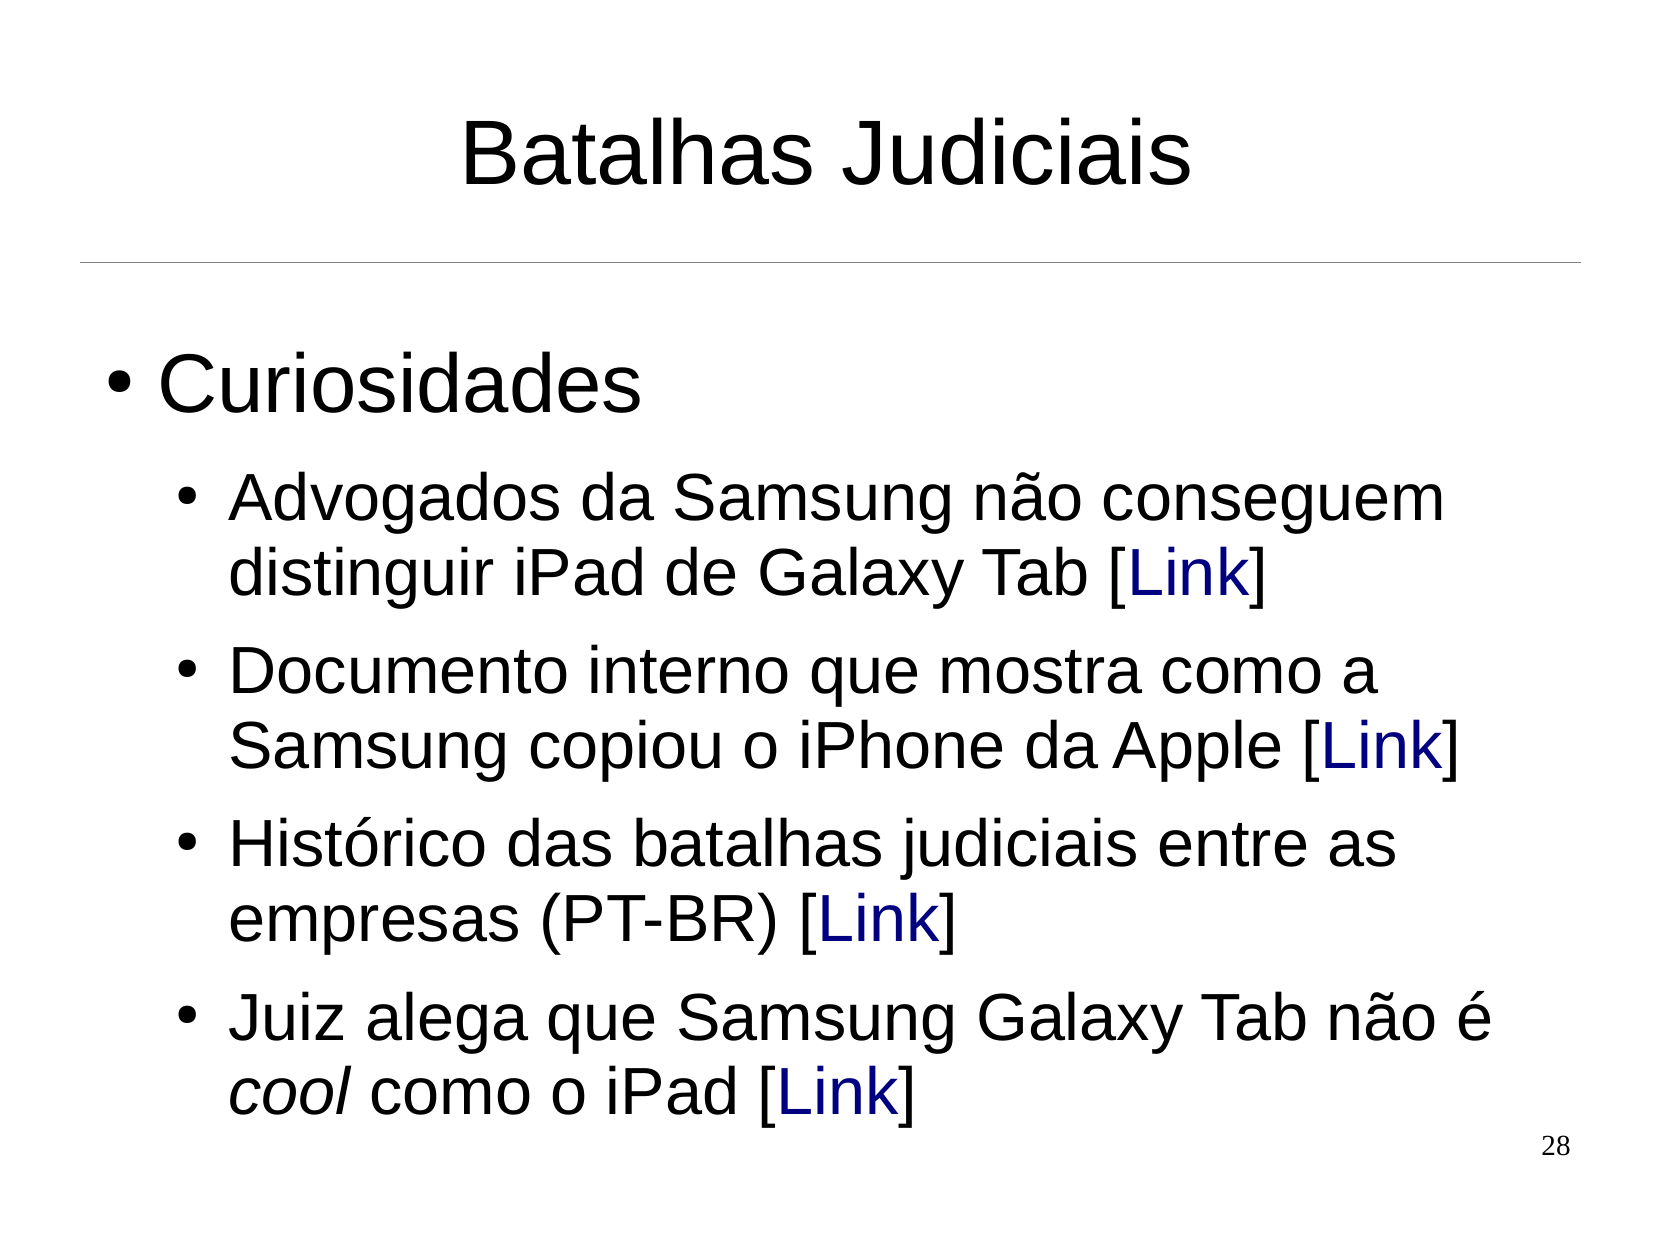

# Batalhas Judiciais
Curiosidades
Advogados da Samsung não conseguem distinguir iPad de Galaxy Tab [Link]
Documento interno que mostra como a Samsung copiou o iPhone da Apple [Link]
Histórico das batalhas judiciais entre as empresas (PT-BR) [Link]
Juiz alega que Samsung Galaxy Tab não é cool como o iPad [Link]
28